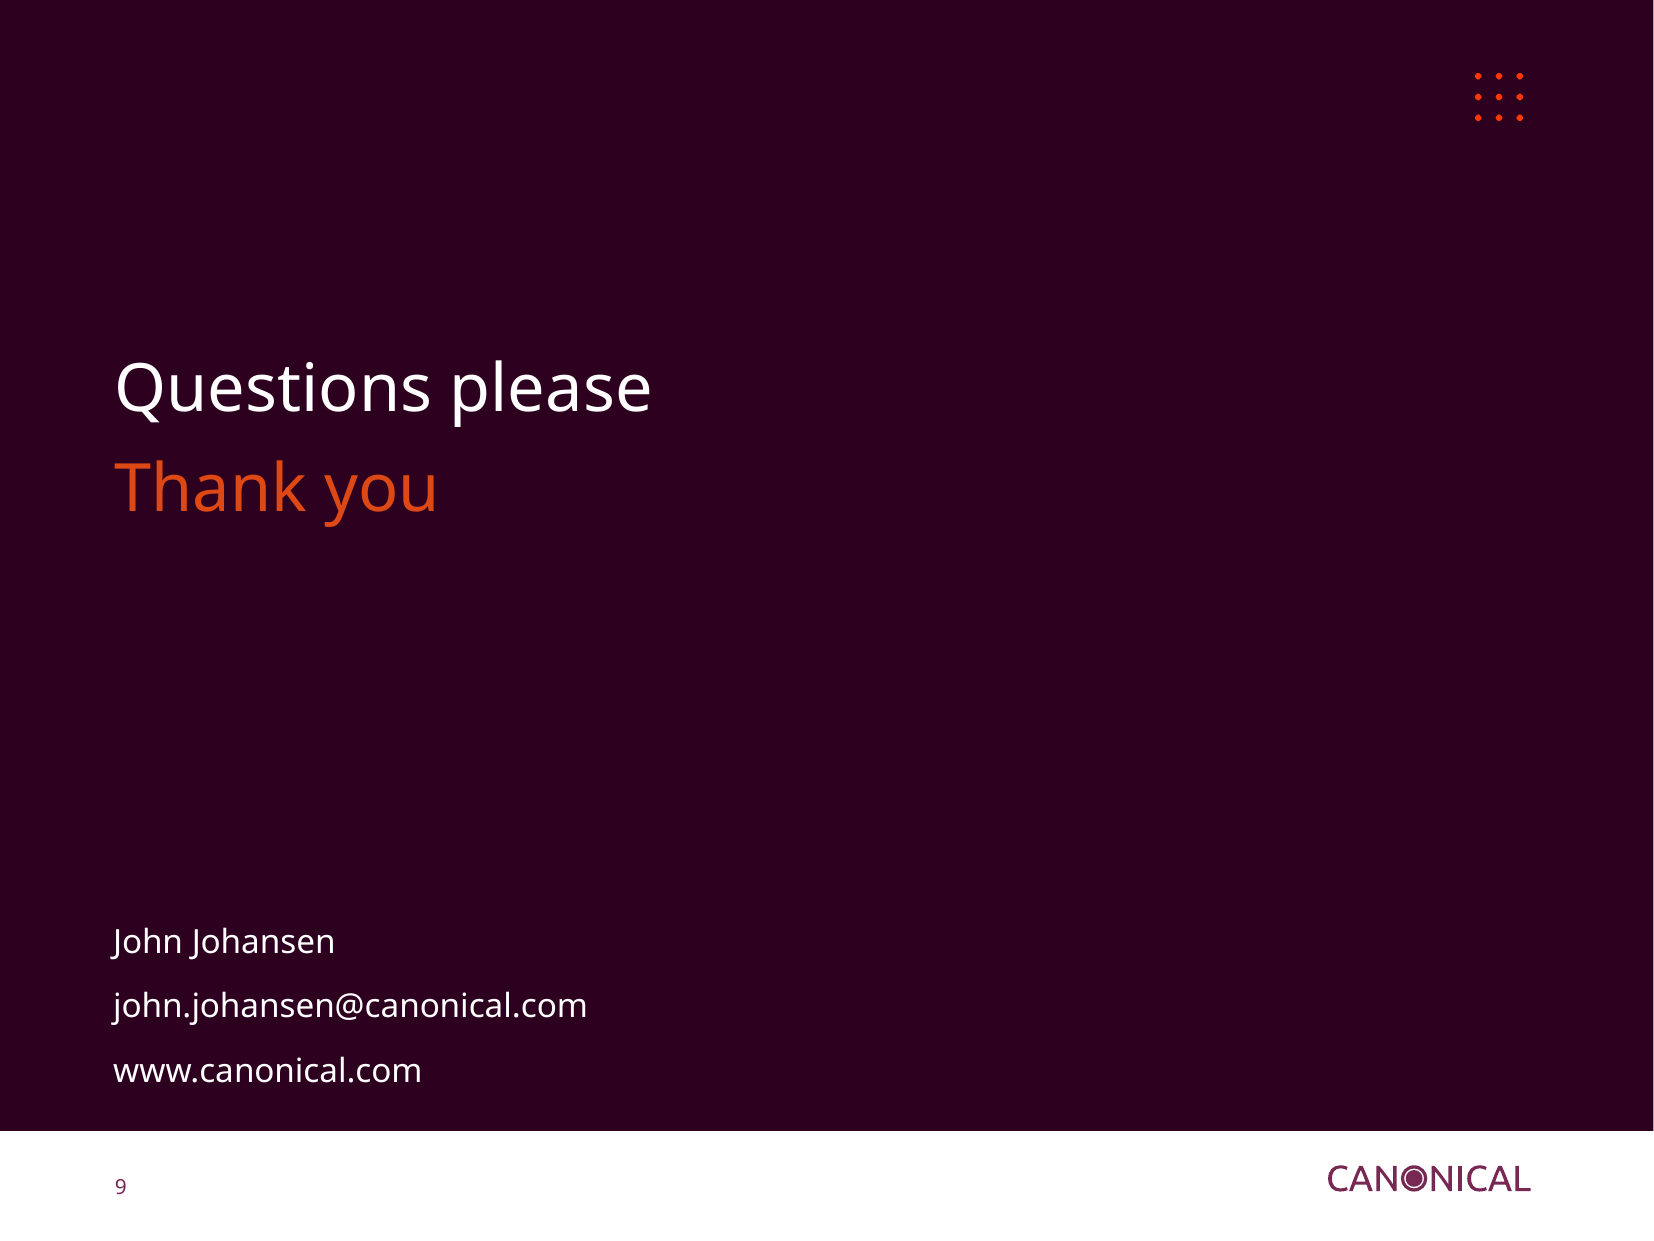

# Questions please Thank you
John Johansen
john.johansen@canonical.com
www.canonical.com